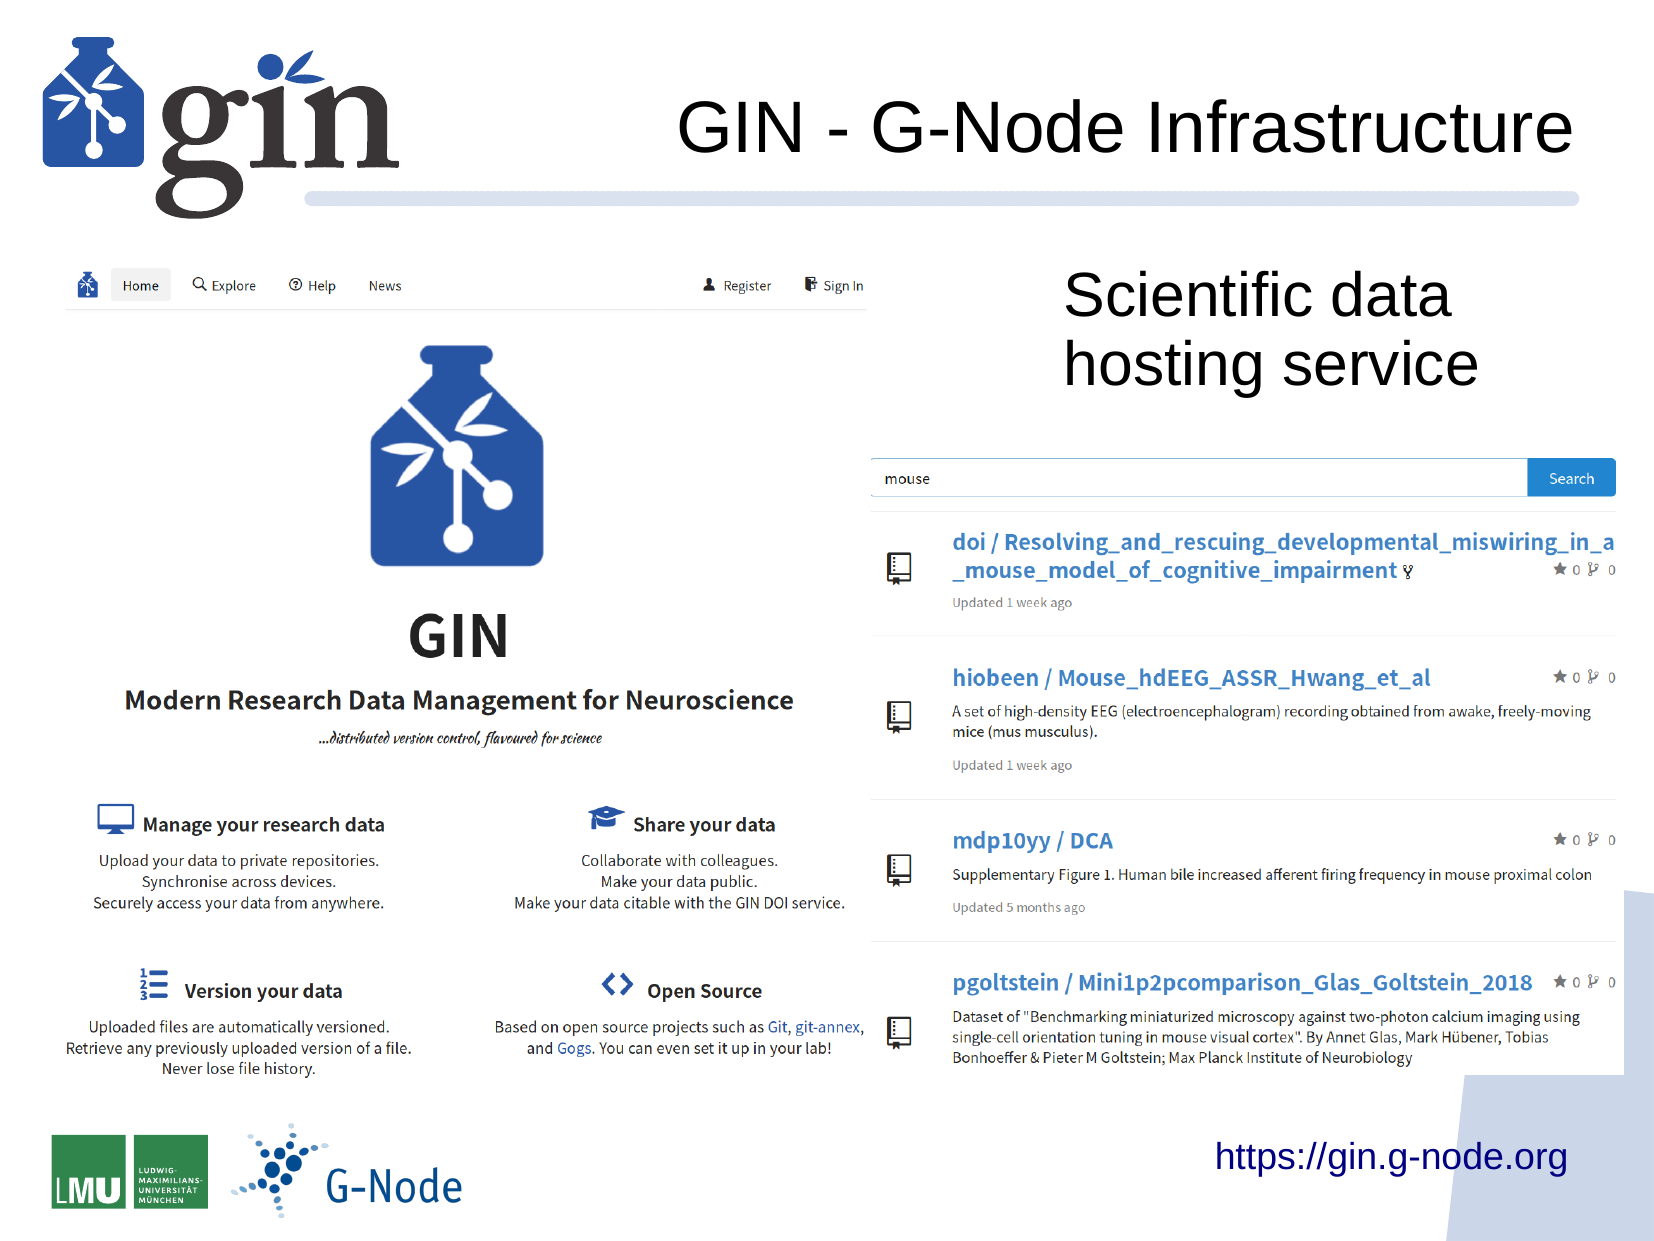

GIN - G-Node Infrastructure
Scientific data hosting service
https://gin.g-node.org